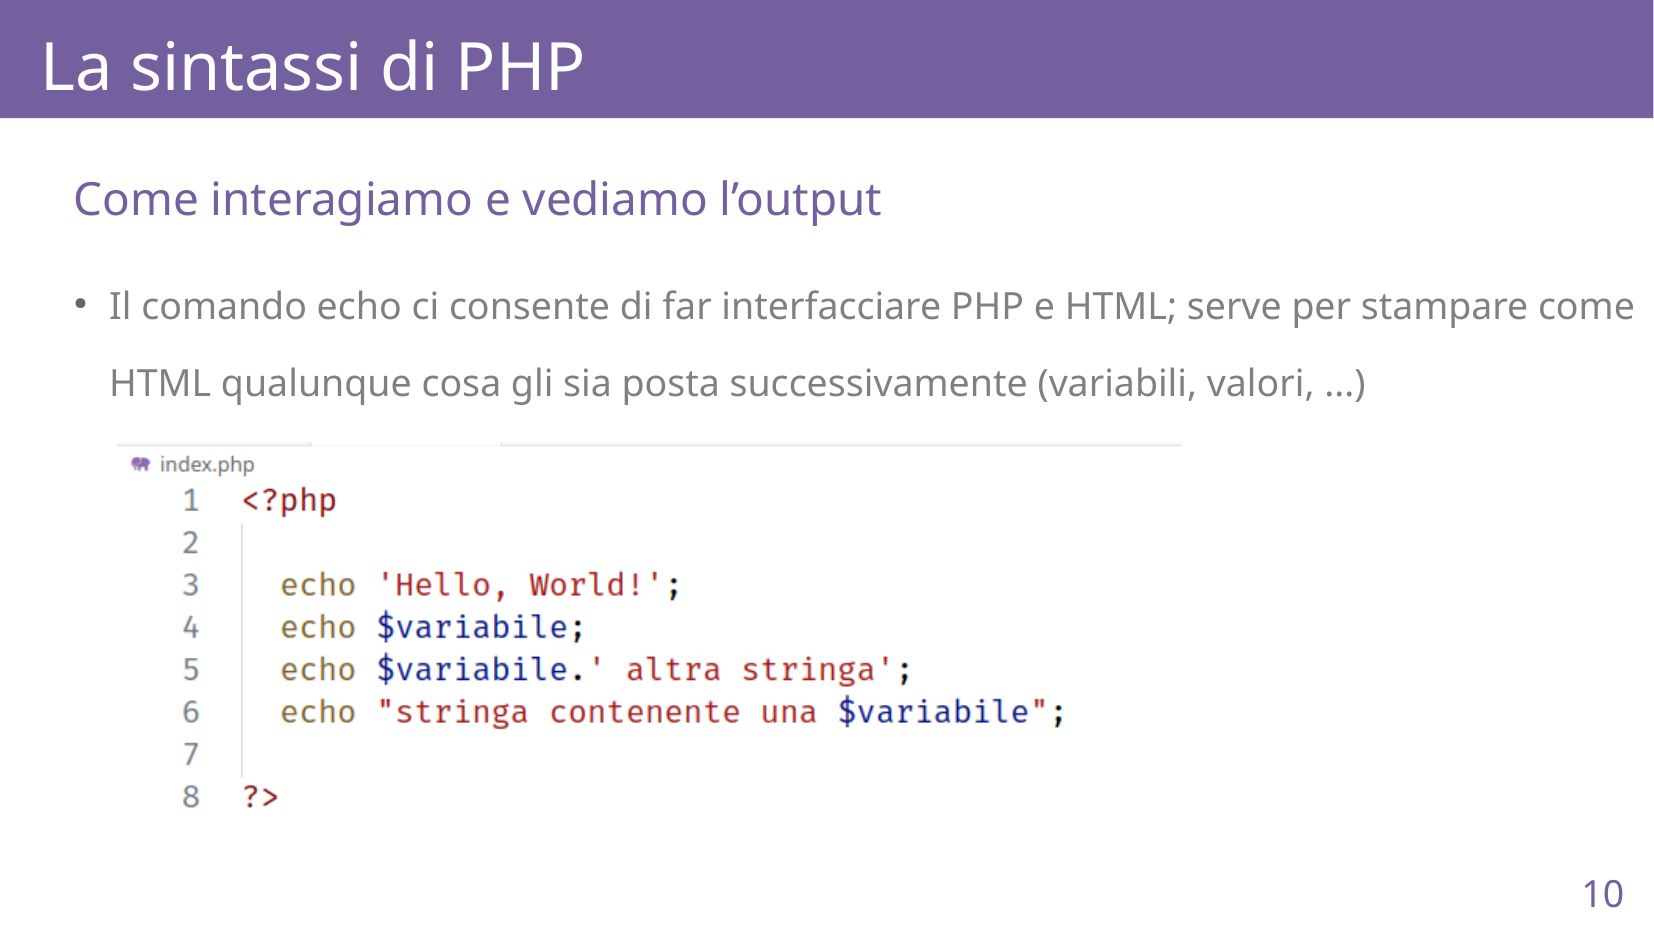

La sintassi di PHP
Come interagiamo e vediamo l’output
Il comando echo ci consente di far interfacciare PHP e HTML; serve per stampare come
HTML qualunque cosa gli sia posta successivamente (variabili, valori, ...)